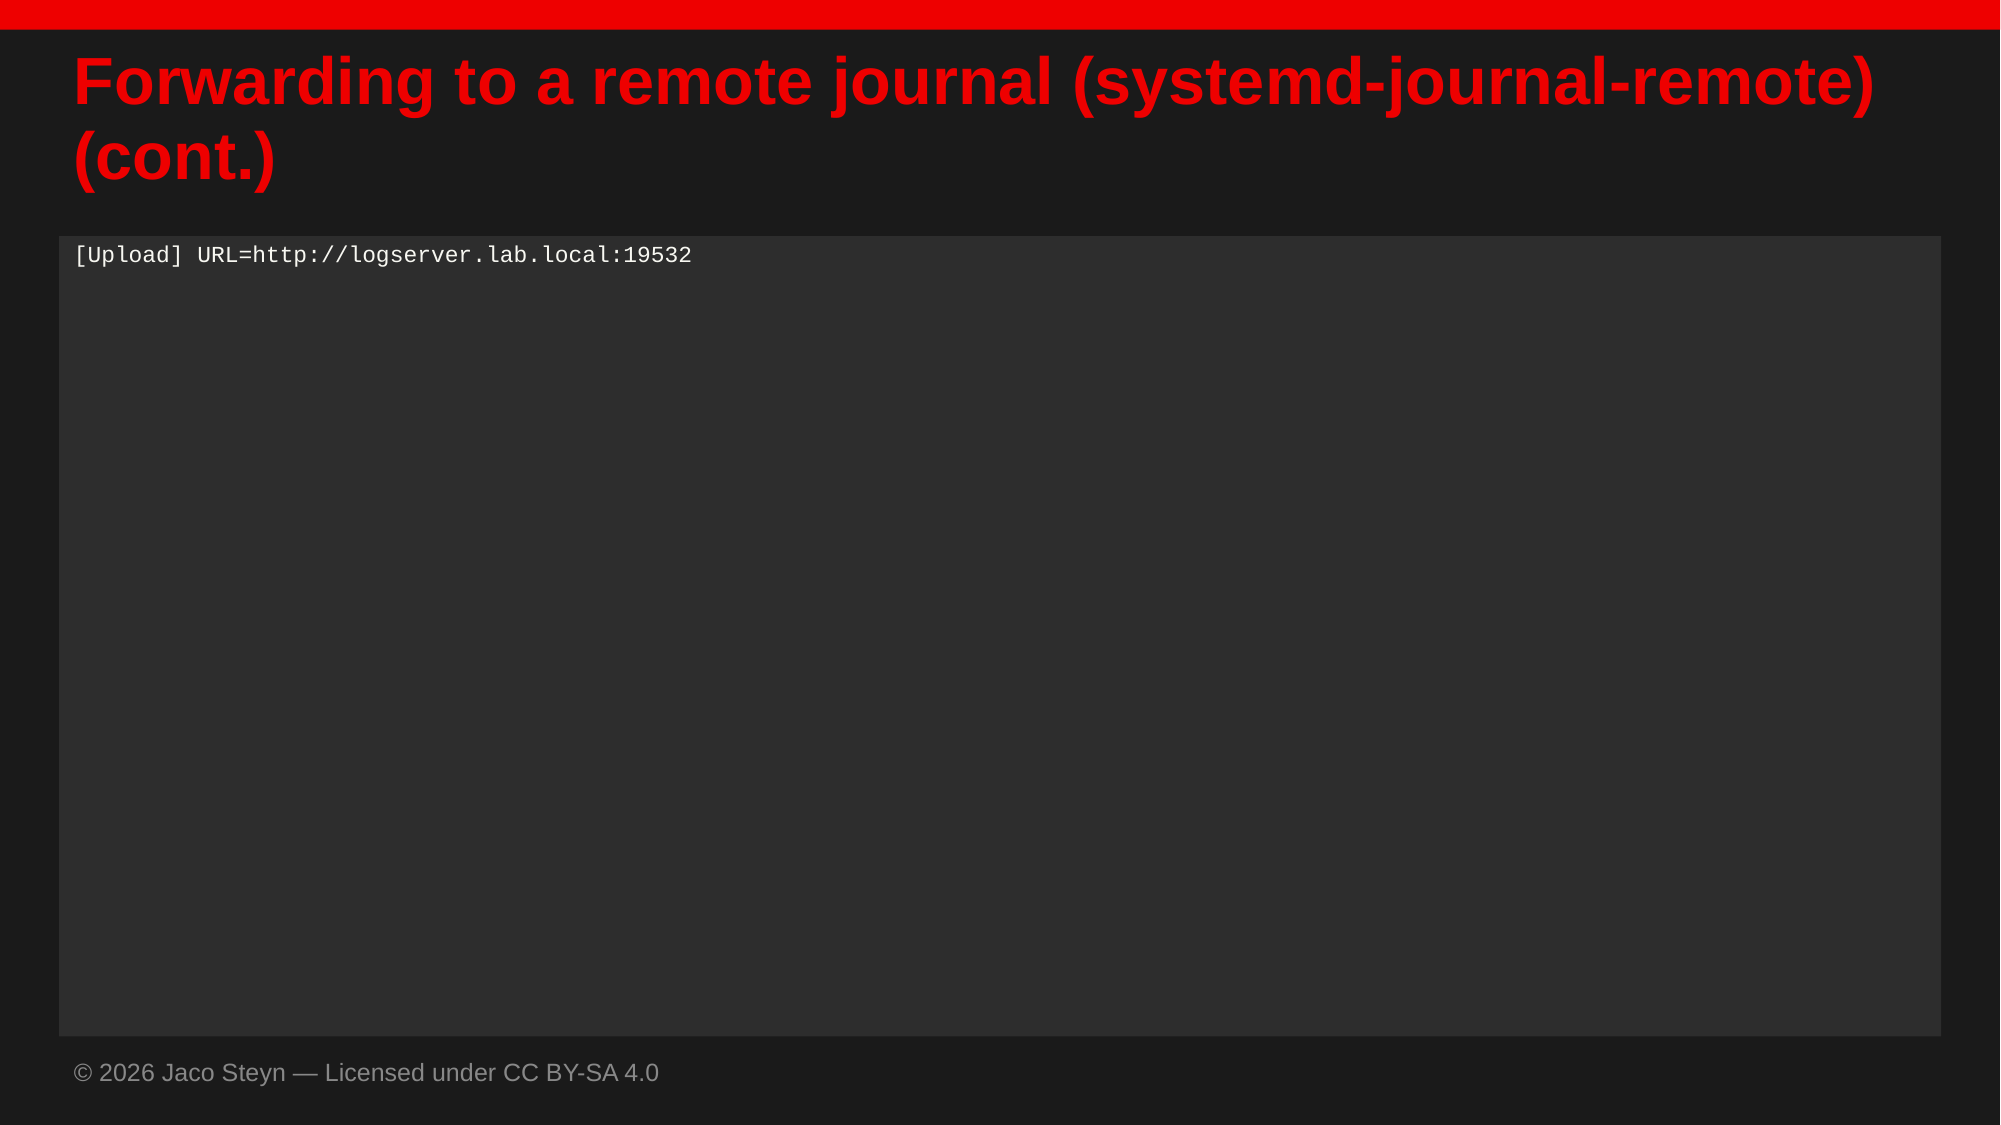

Forwarding to a remote journal (systemd-journal-remote) (cont.)
[Upload] URL=http://logserver.lab.local:19532
© 2026 Jaco Steyn — Licensed under CC BY-SA 4.0